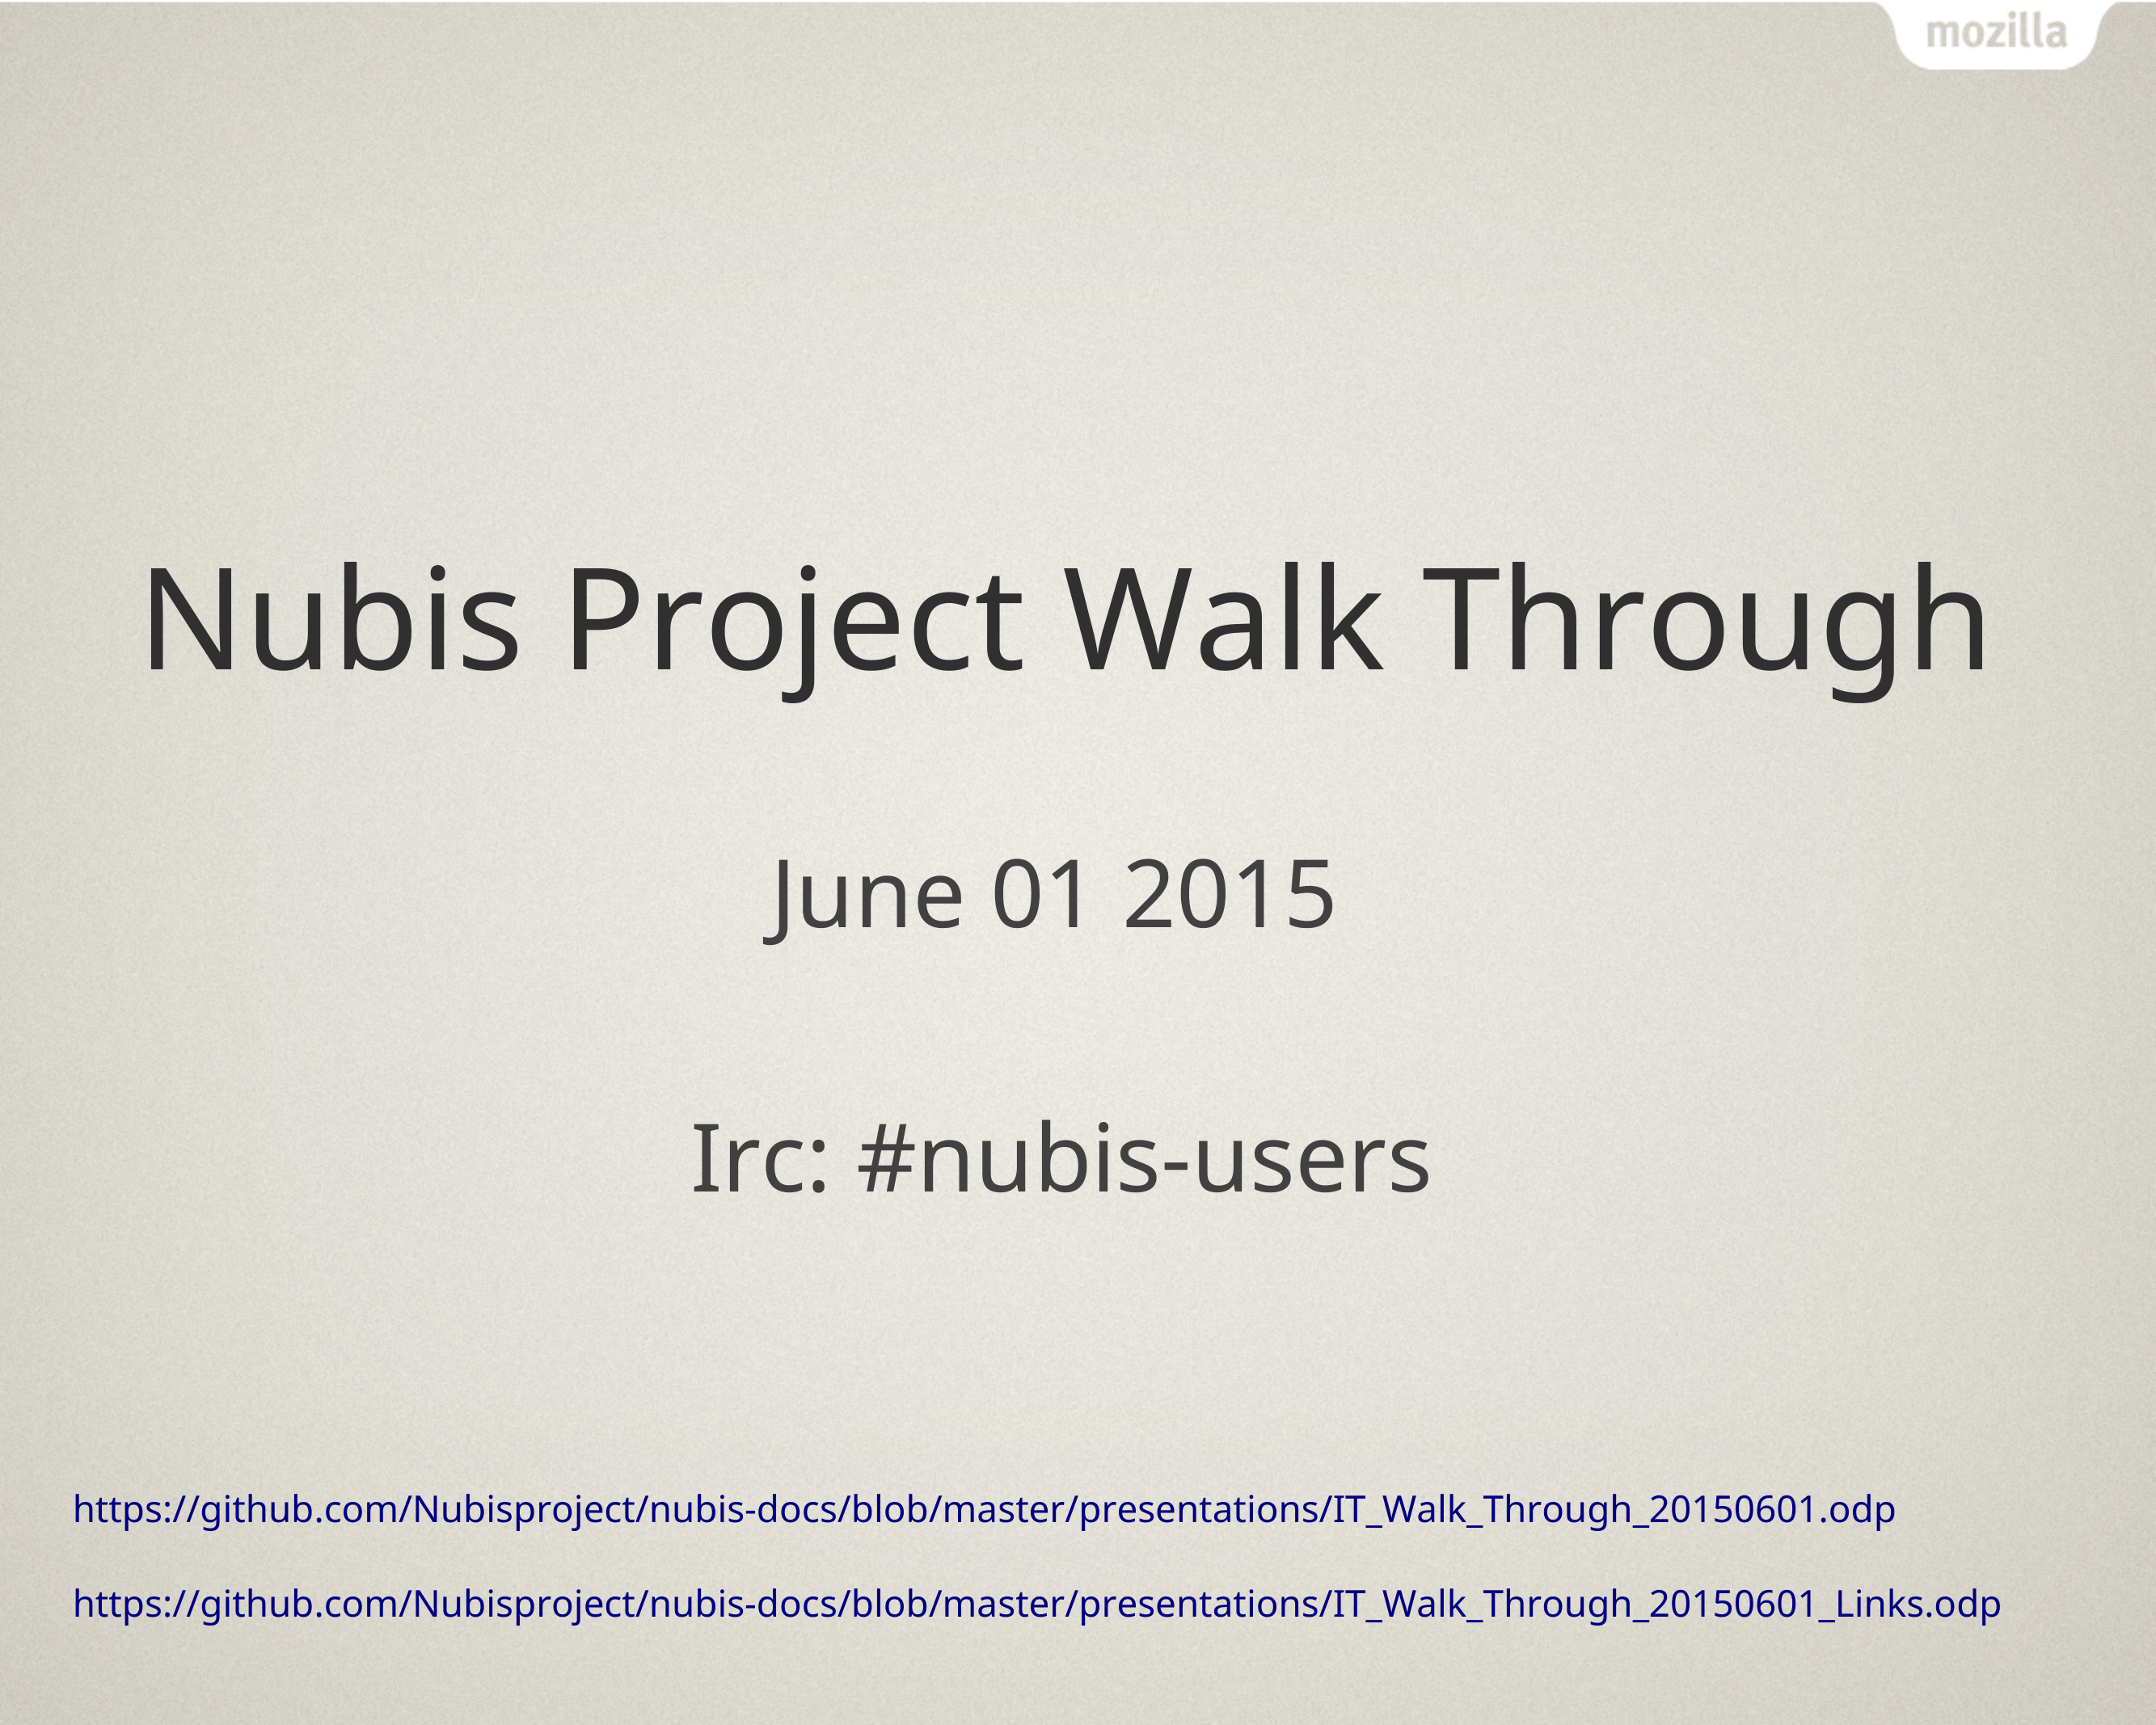

# Nubis Project Walk Through
June 01 2015
Irc: #nubis-users
https://github.com/Nubisproject/nubis-docs/blob/master/presentations/IT_Walk_Through_20150601.odp
https://github.com/Nubisproject/nubis-docs/blob/master/presentations/IT_Walk_Through_20150601_Links.odp